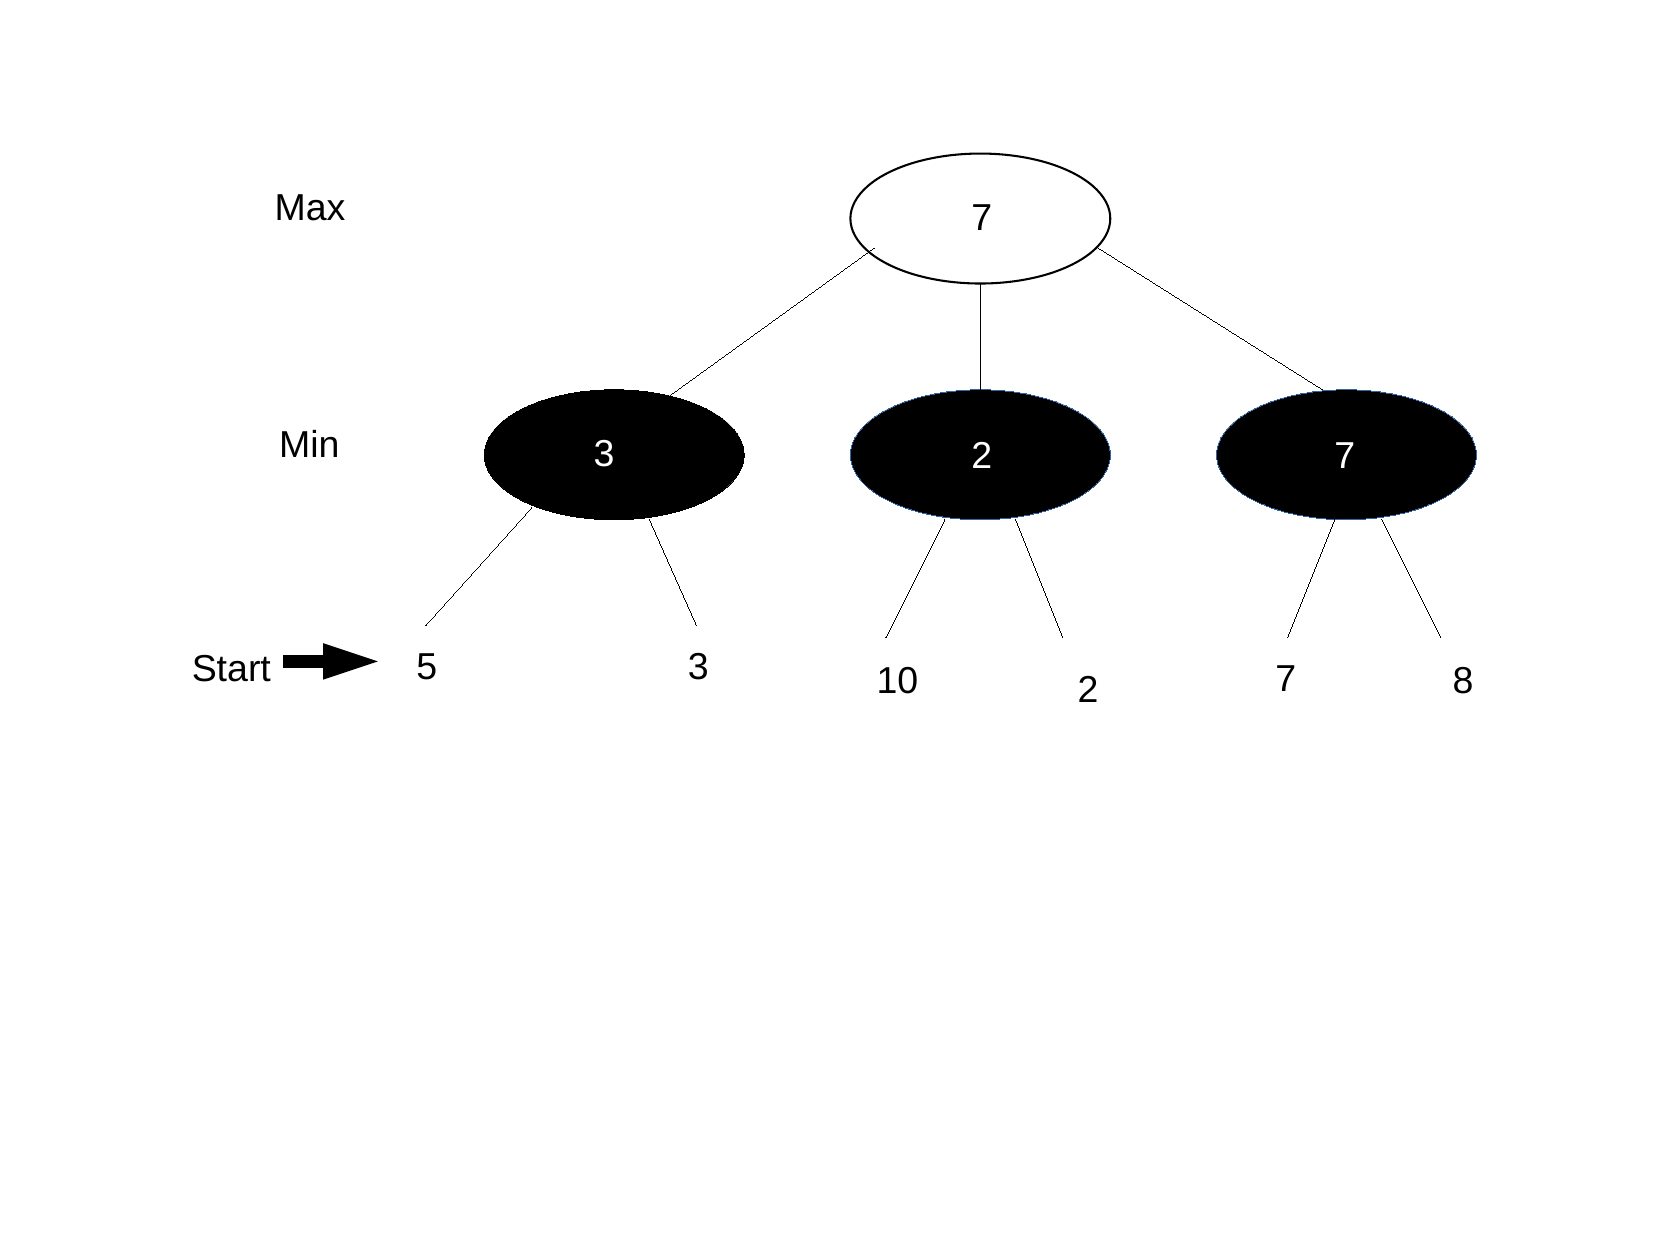

Max
7
Min
3
2
7
5
3
Start
7
10
8
2